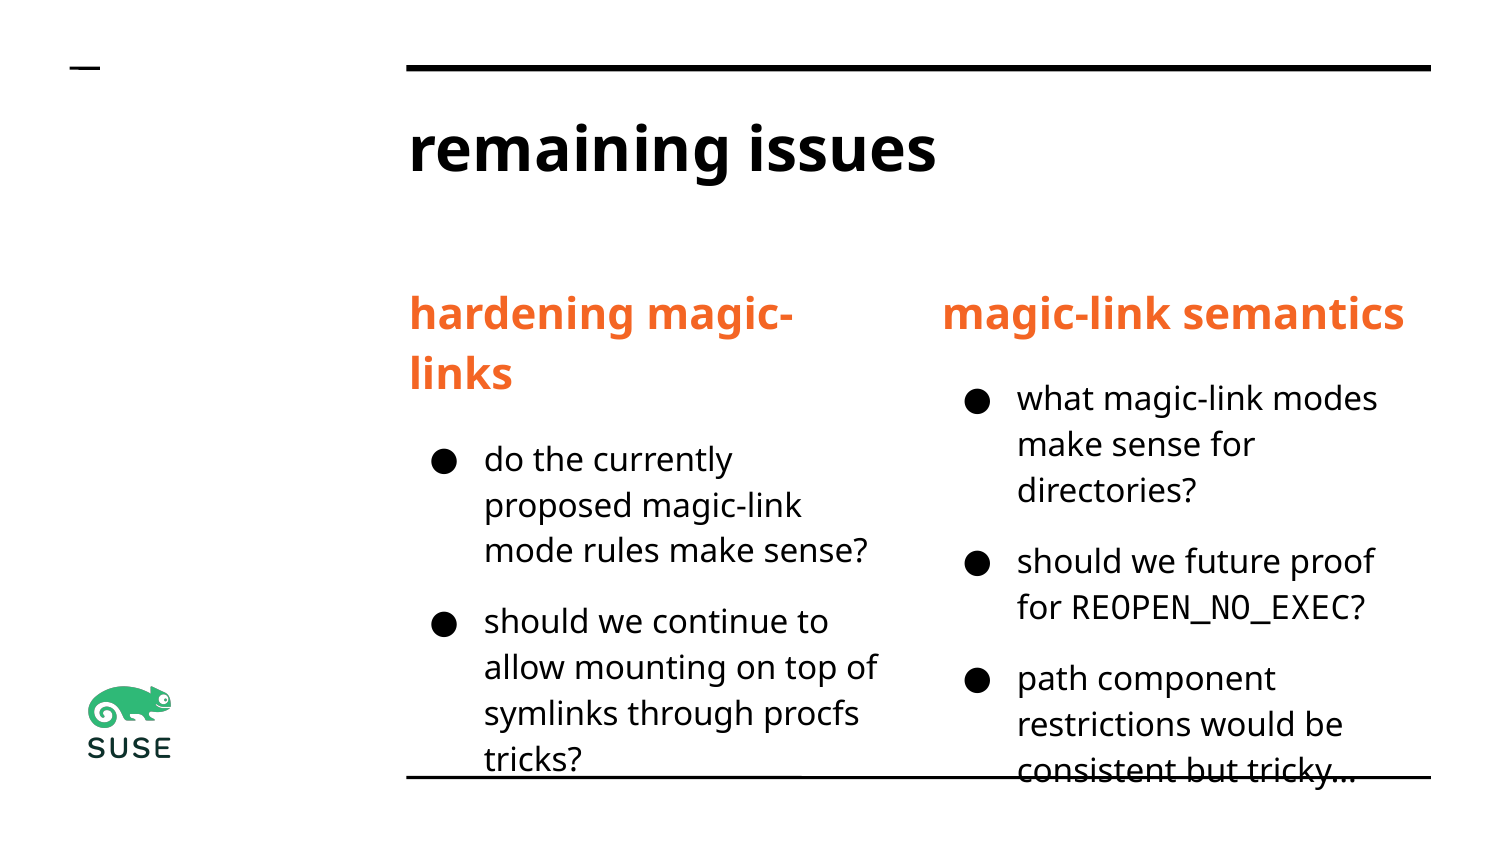

# remaining issues
hardening magic-links
do the currently proposed magic-link mode rules make sense?
should we continue to allow mounting on top of symlinks through procfs tricks?
magic-link semantics
what magic-link modes make sense for directories?
should we future proof for REOPEN_NO_EXEC?
path component restrictions would be consistent but tricky…